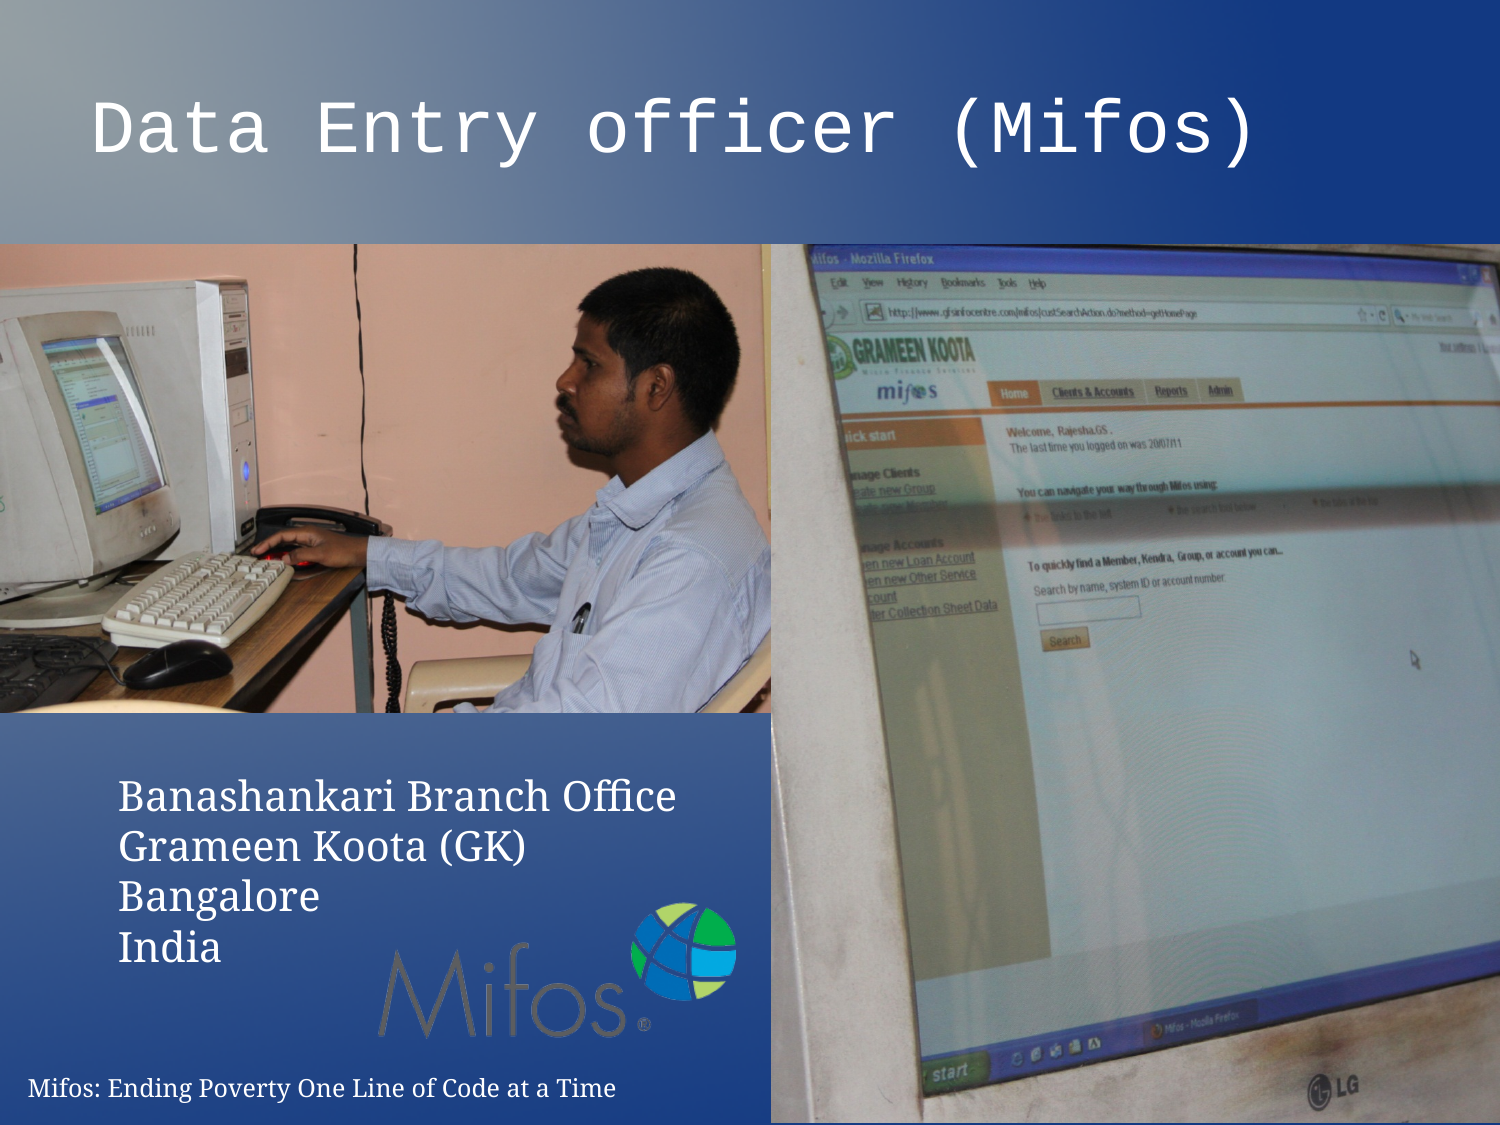

# Data Entry officer (Mifos)
Banashankari Branch Office
Grameen Koota (GK)
Bangalore
India
Mifos: Ending Poverty One Line of Code at a Time